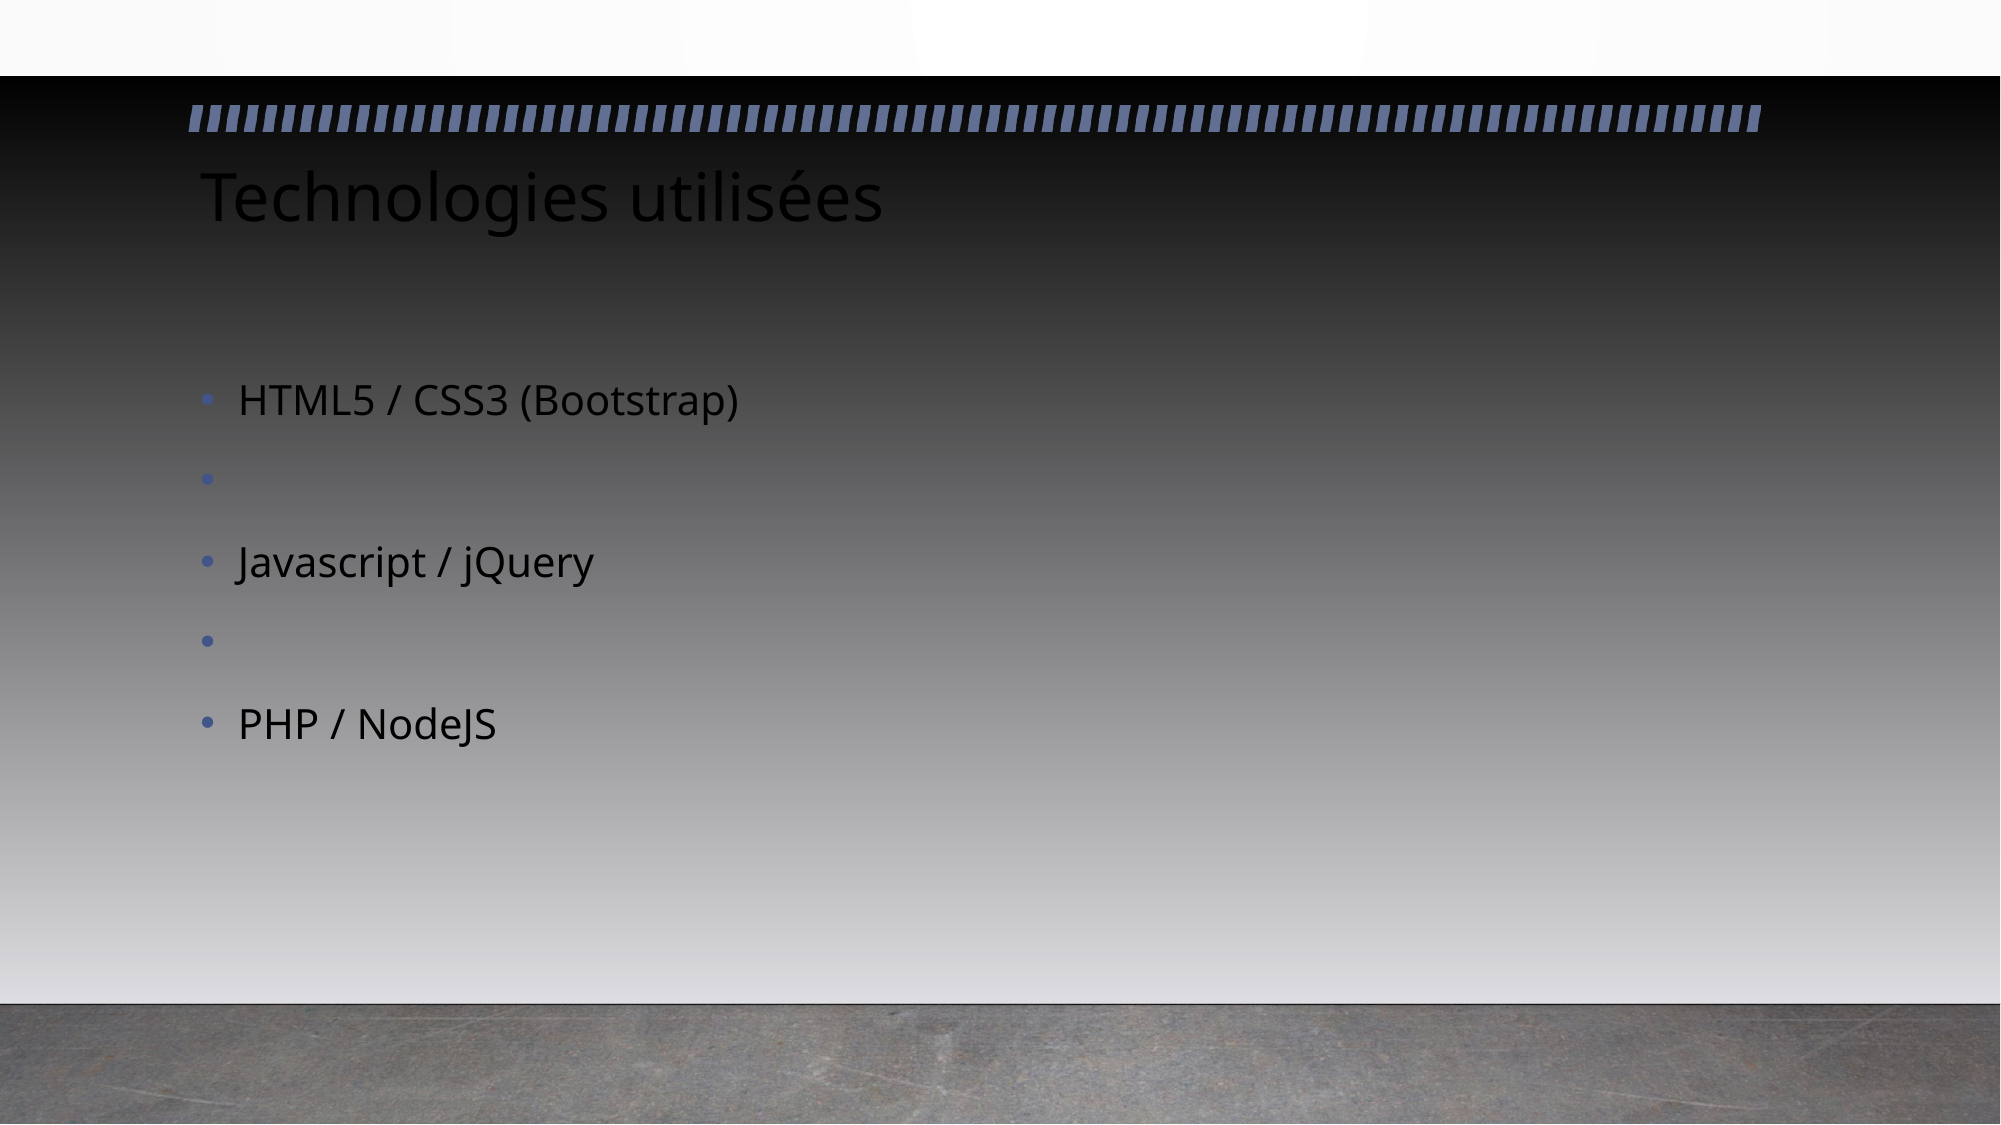

# Technologies utilisées
HTML5 / CSS3 (Bootstrap)
Javascript / jQuery
PHP / NodeJS